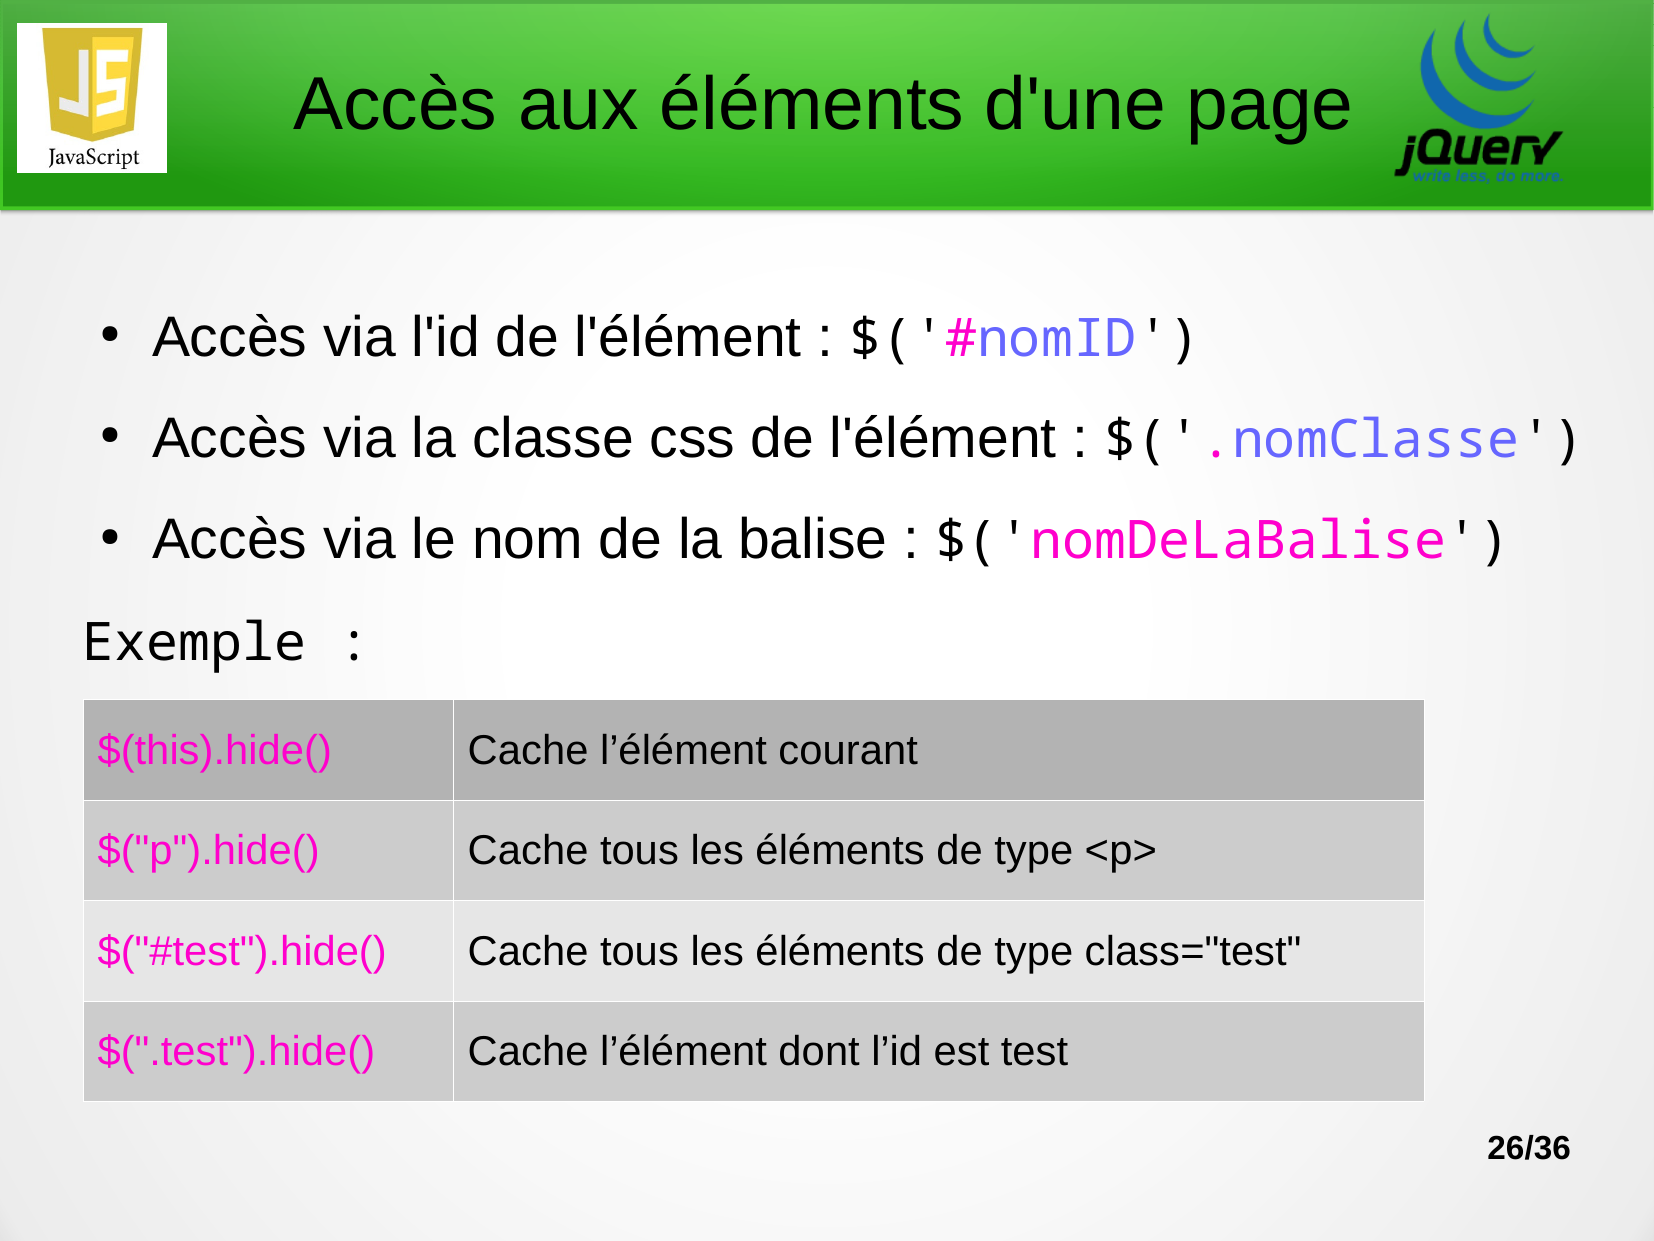

# Accès aux éléments d'une page
Accès via l'id de l'élément : $('#nomID')
Accès via la classe css de l'élément : $('.nomClasse')
Accès via le nom de la balise : $('nomDeLaBalise')
Exemple :
| $(this).hide() | Cache l’élément courant |
| --- | --- |
| $("p").hide() | Cache tous les éléments de type <p> |
| $("#test").hide() | Cache tous les éléments de type class="test" |
| $(".test").hide() | Cache l’élément dont l’id est test |
26